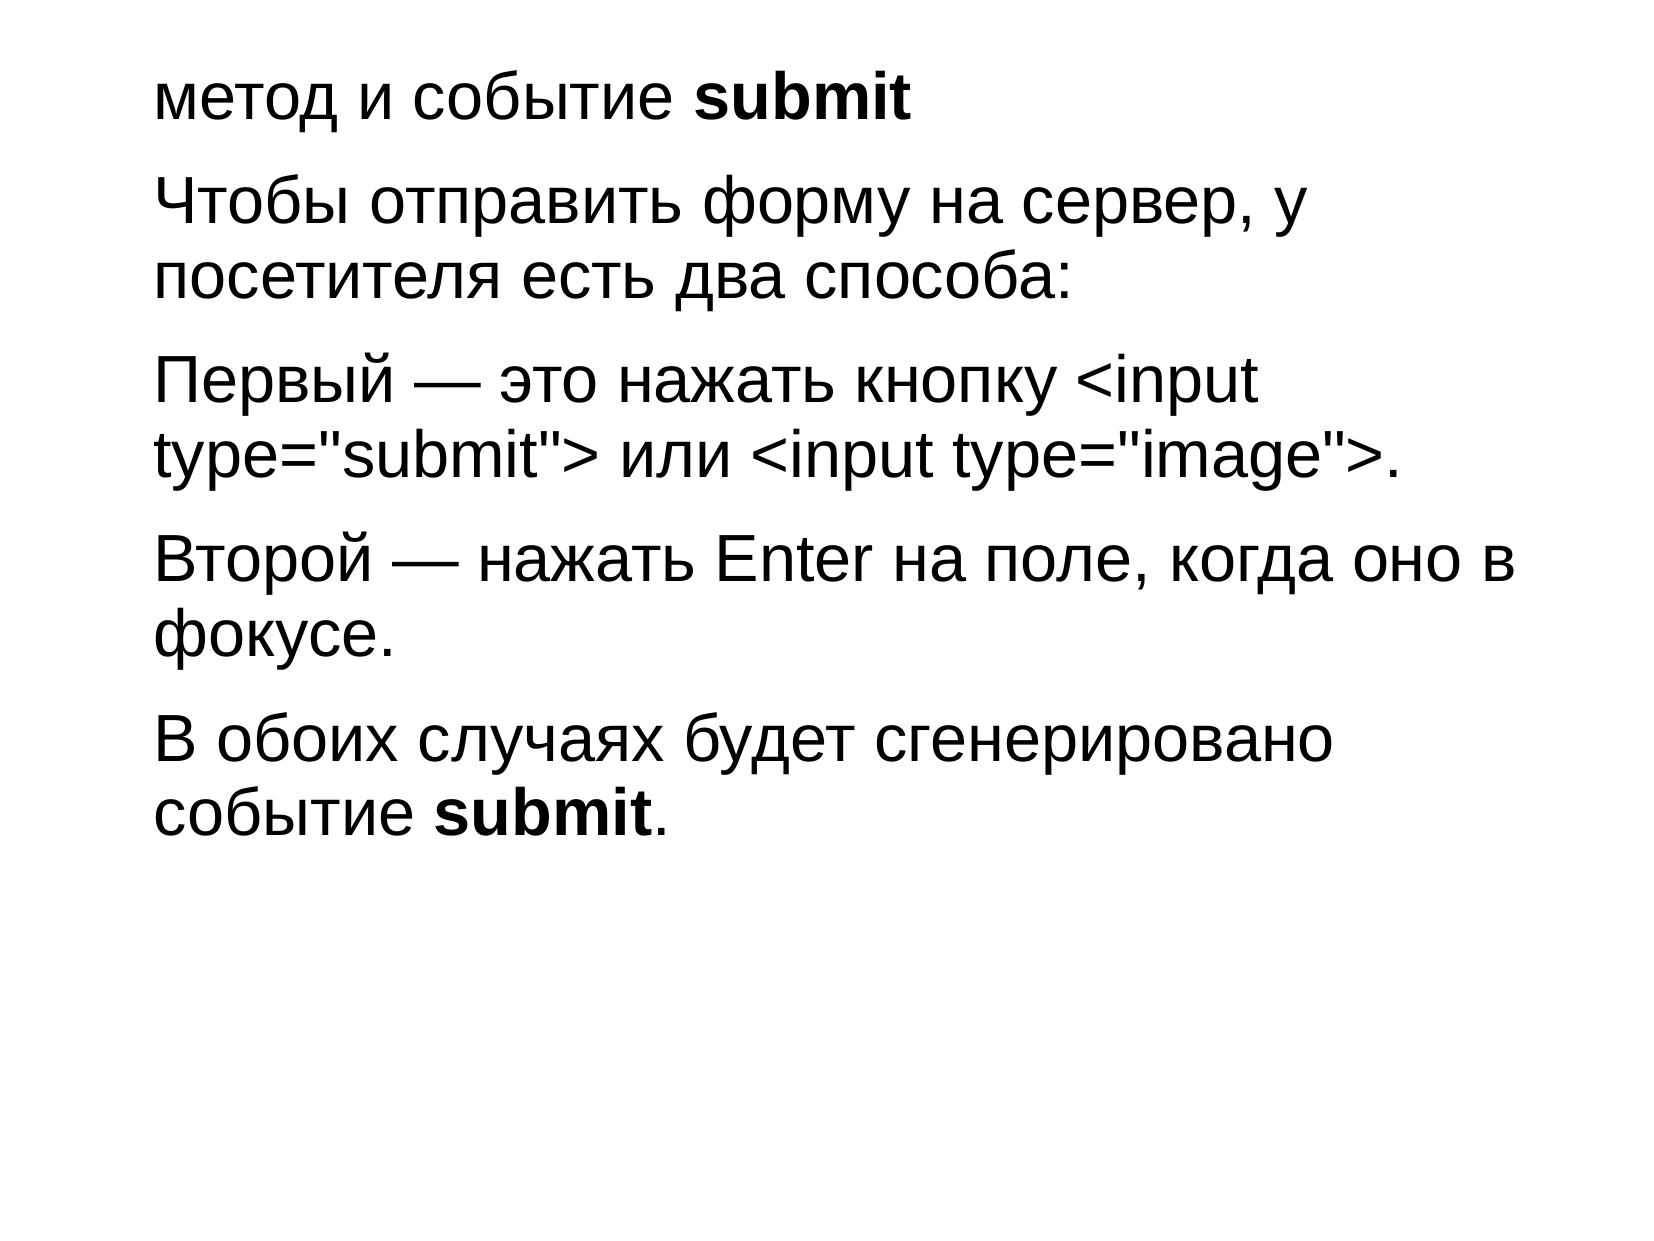

# метод и событие submit
Чтобы отправить форму на сервер, у посетителя есть два способа:
Первый — это нажать кнопку <input type="submit"> или <input type="image">.
Второй — нажать Enter на поле, когда оно в фокусе.
В обоих случаях будет сгенерировано событие submit.